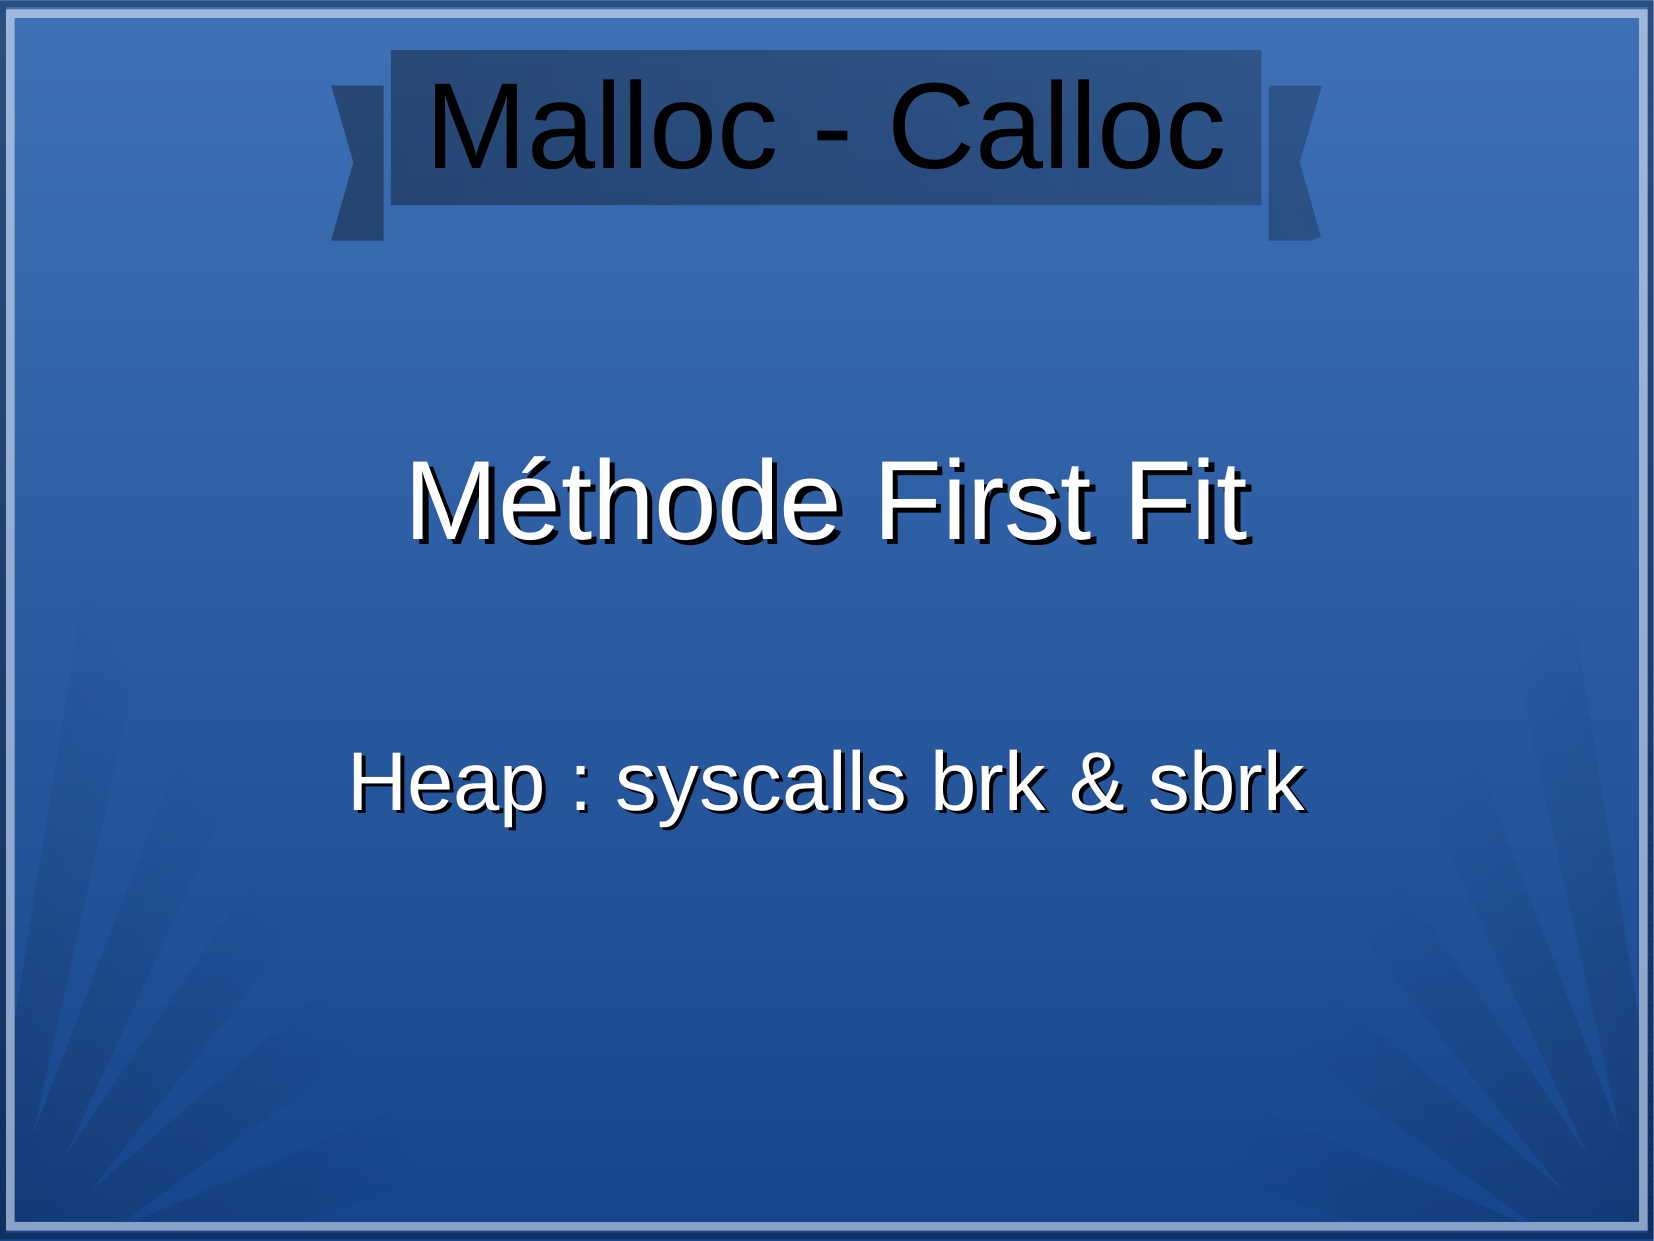

# Malloc - Calloc
Méthode First Fit
Heap : syscalls brk & sbrk